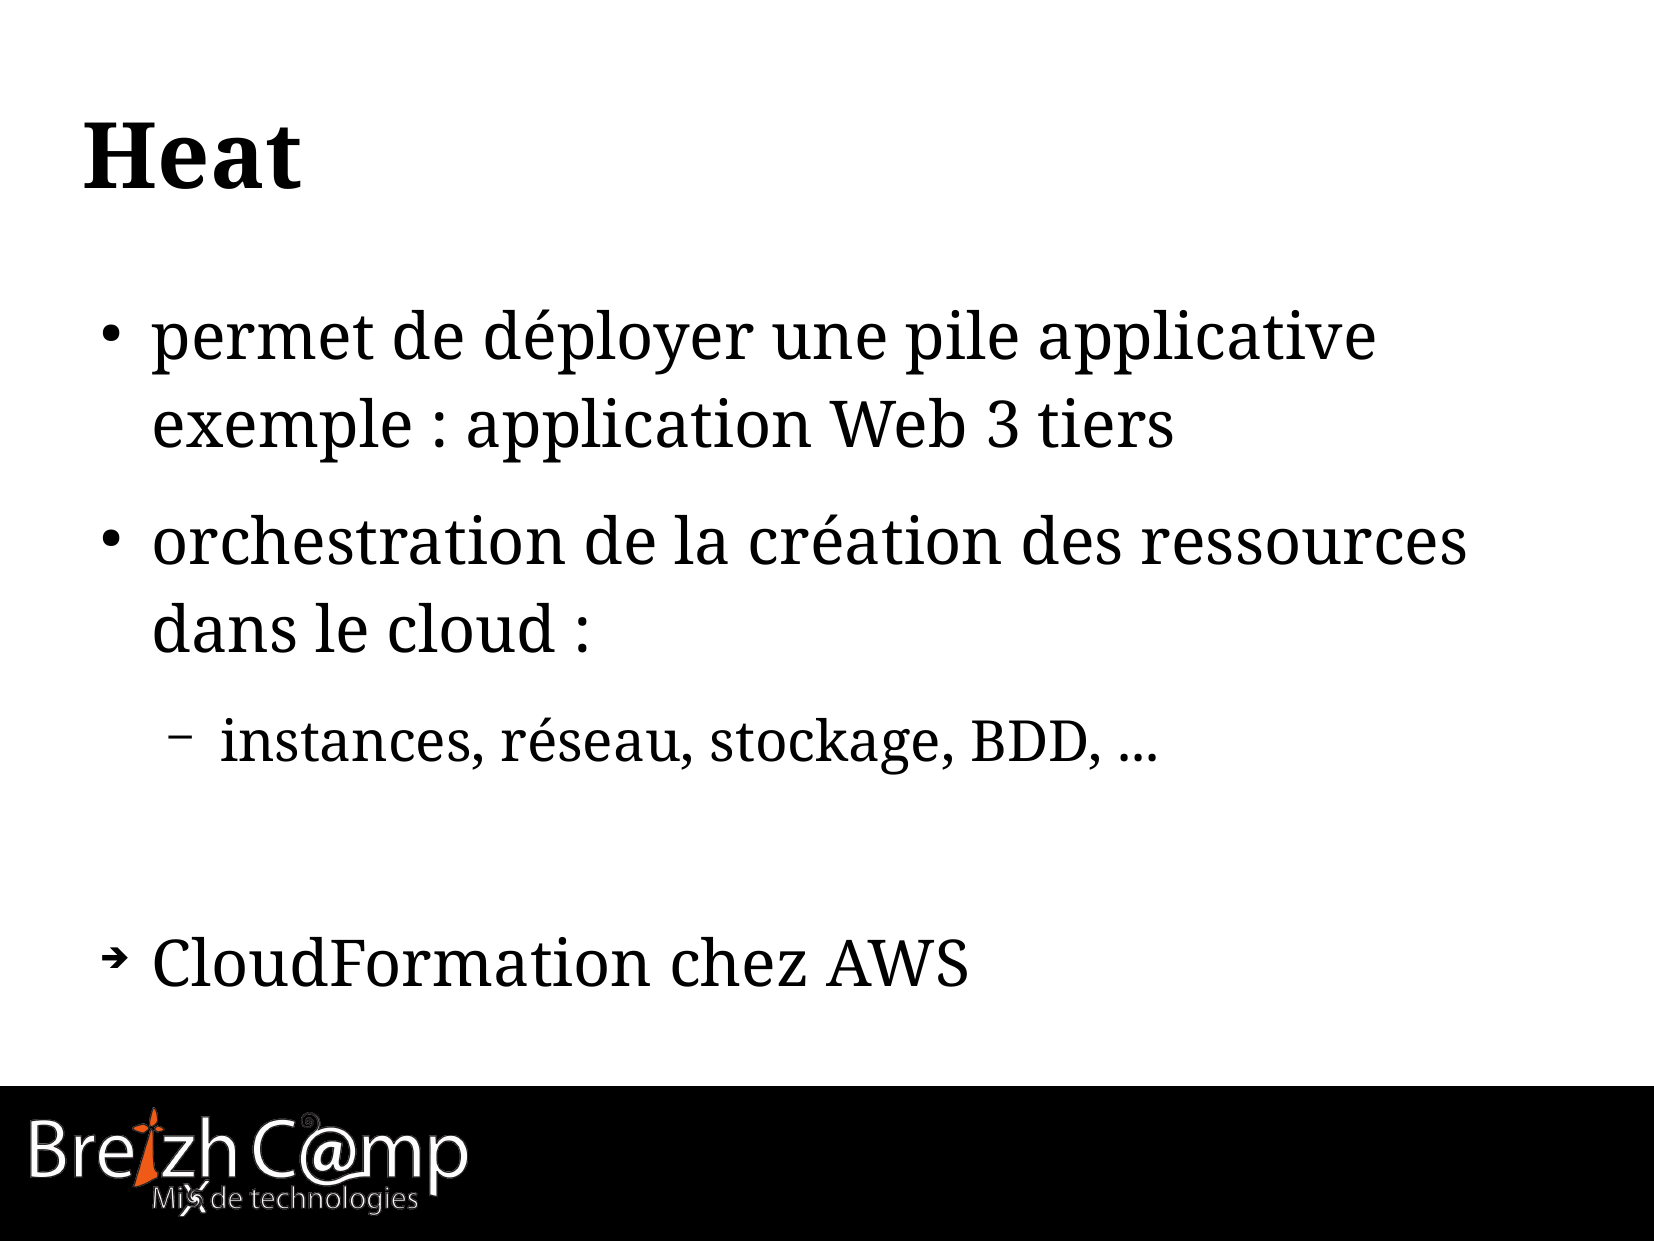

# Heat
permet de déployer une pile applicative
exemple : application Web 3 tiers
orchestration de la création des ressources dans le cloud :
instances, réseau, stockage, BDD, ...
CloudFormation chez AWS
44